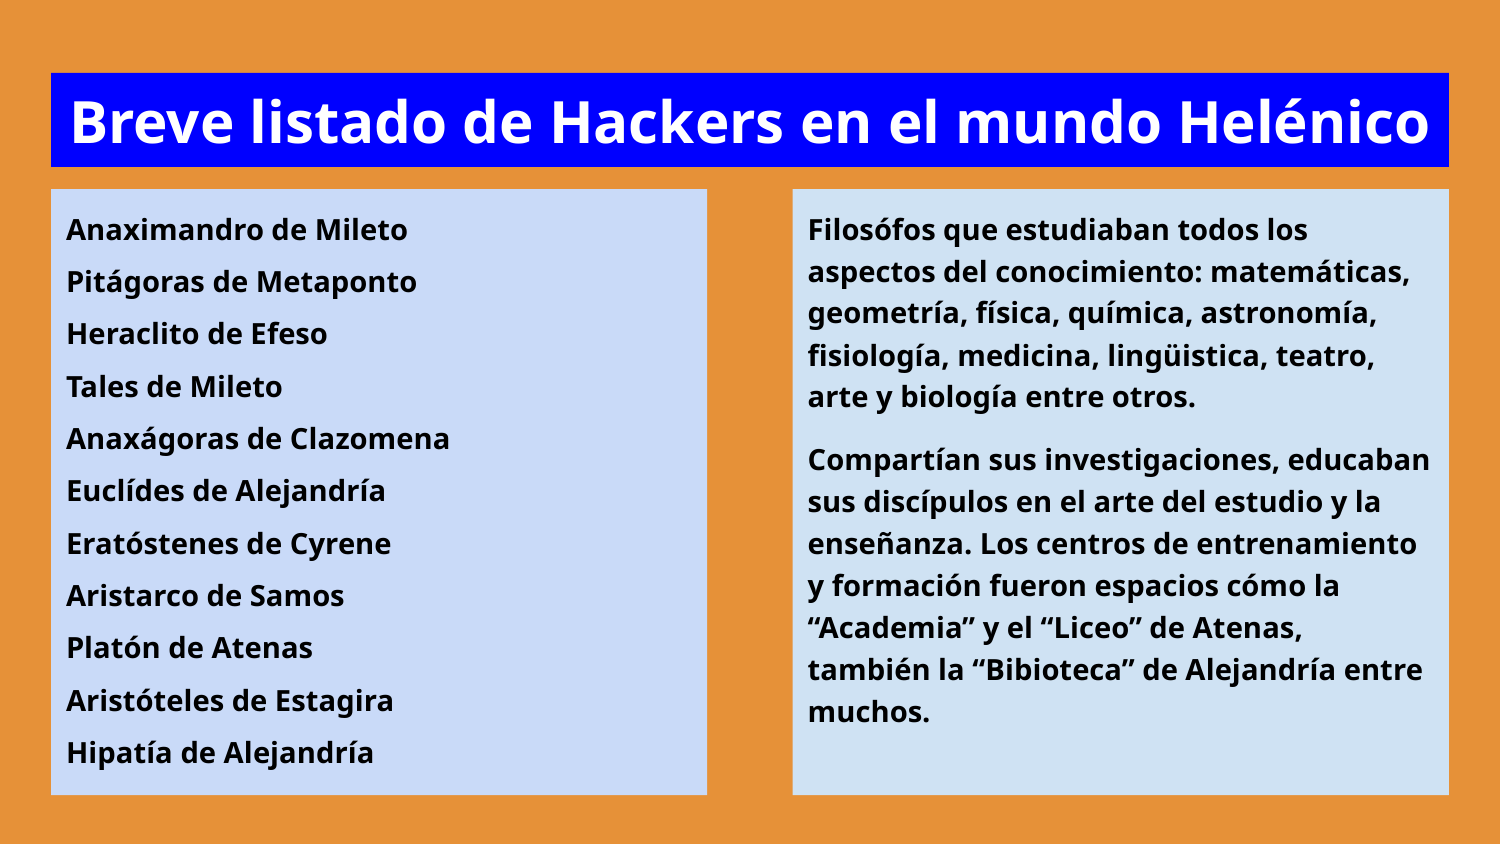

Breve listado de Hackers en el mundo Helénico
# Anaximandro de Mileto
Pitágoras de Metaponto
Heraclito de Efeso
Tales de Mileto
Anaxágoras de Clazomena
Euclídes de Alejandría
Eratóstenes de Cyrene
Aristarco de Samos
Platón de Atenas
Aristóteles de Estagira
Hipatía de Alejandría
Filosófos que estudiaban todos los aspectos del conocimiento: matemáticas, geometría, física, química, astronomía, fisiología, medicina, lingüistica, teatro, arte y biología entre otros.
Compartían sus investigaciones, educaban sus discípulos en el arte del estudio y la enseñanza. Los centros de entrenamiento y formación fueron espacios cómo la “Academia” y el “Liceo” de Atenas, también la “Bibioteca” de Alejandría entre muchos.